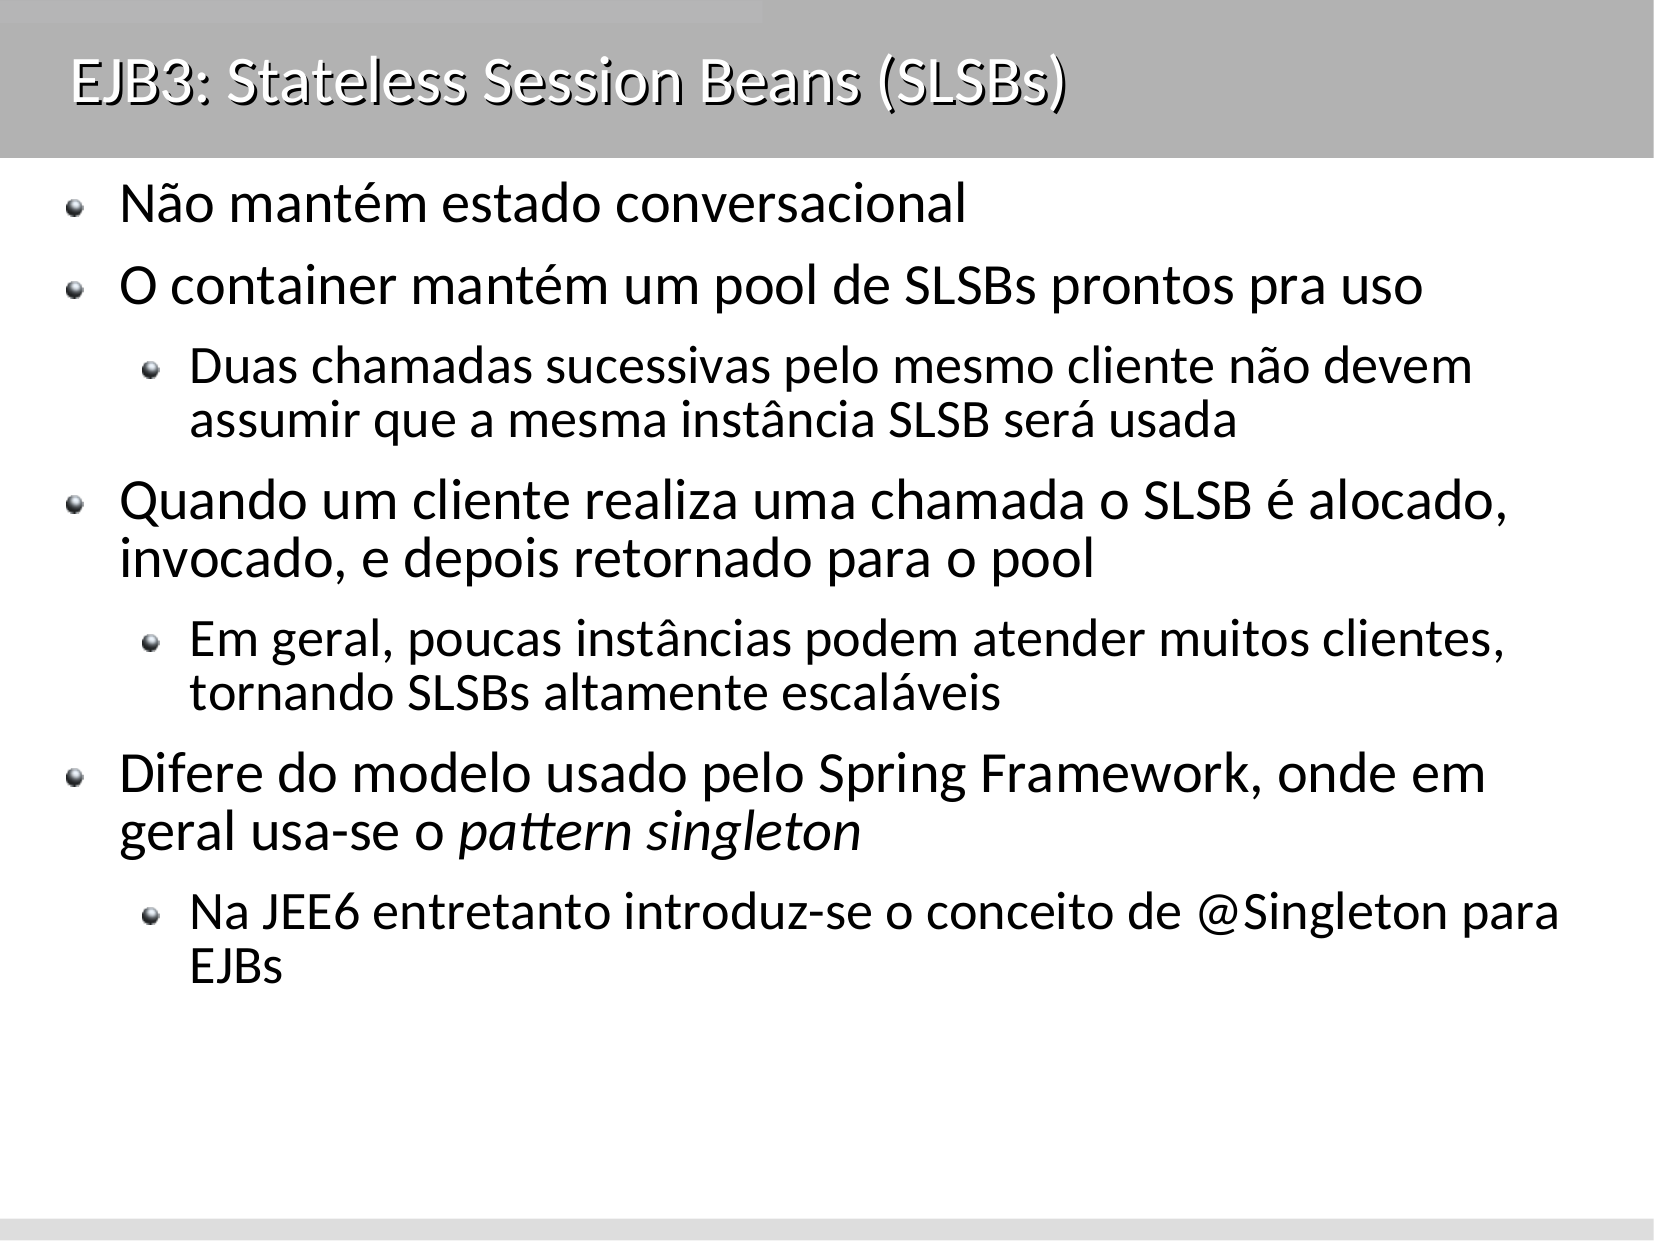

# EJB3: Stateless Session Beans (SLSBs)
Não mantém estado conversacional
O container mantém um pool de SLSBs prontos pra uso
Duas chamadas sucessivas pelo mesmo cliente não devem assumir que a mesma instância SLSB será usada
Quando um cliente realiza uma chamada o SLSB é alocado, invocado, e depois retornado para o pool
Em geral, poucas instâncias podem atender muitos clientes, tornando SLSBs altamente escaláveis
Difere do modelo usado pelo Spring Framework, onde em geral usa-se o pattern singleton
Na JEE6 entretanto introduz-se o conceito de @Singleton para EJBs